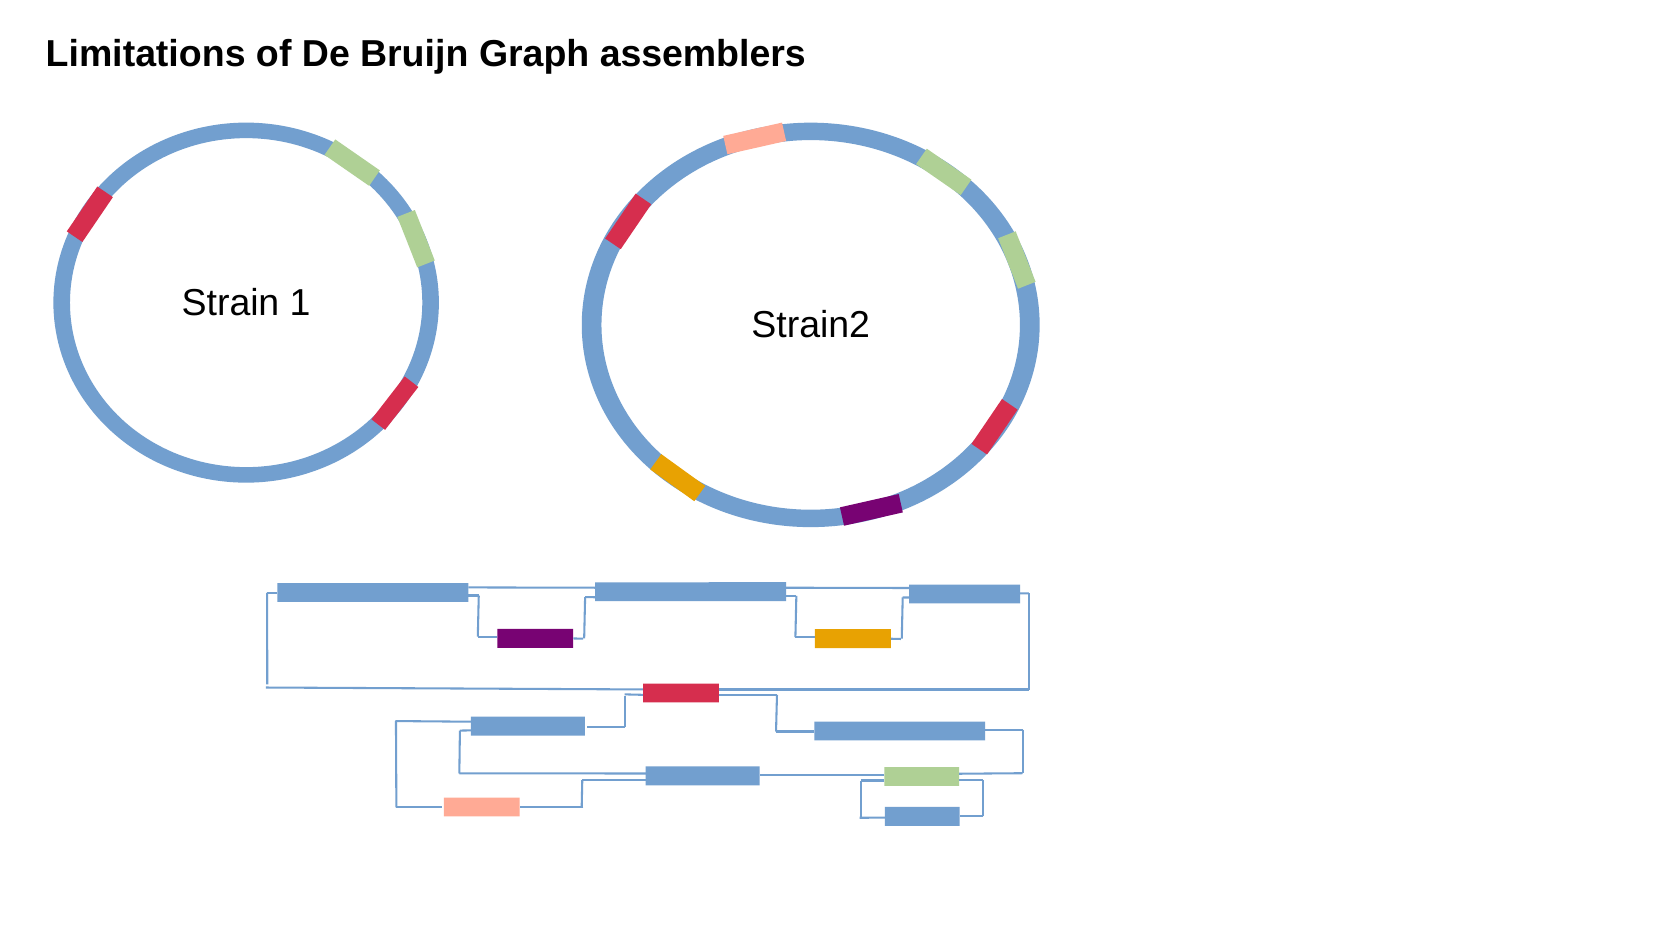

Limitations of De Bruijn Graph assemblers
Strain 1
Strain2